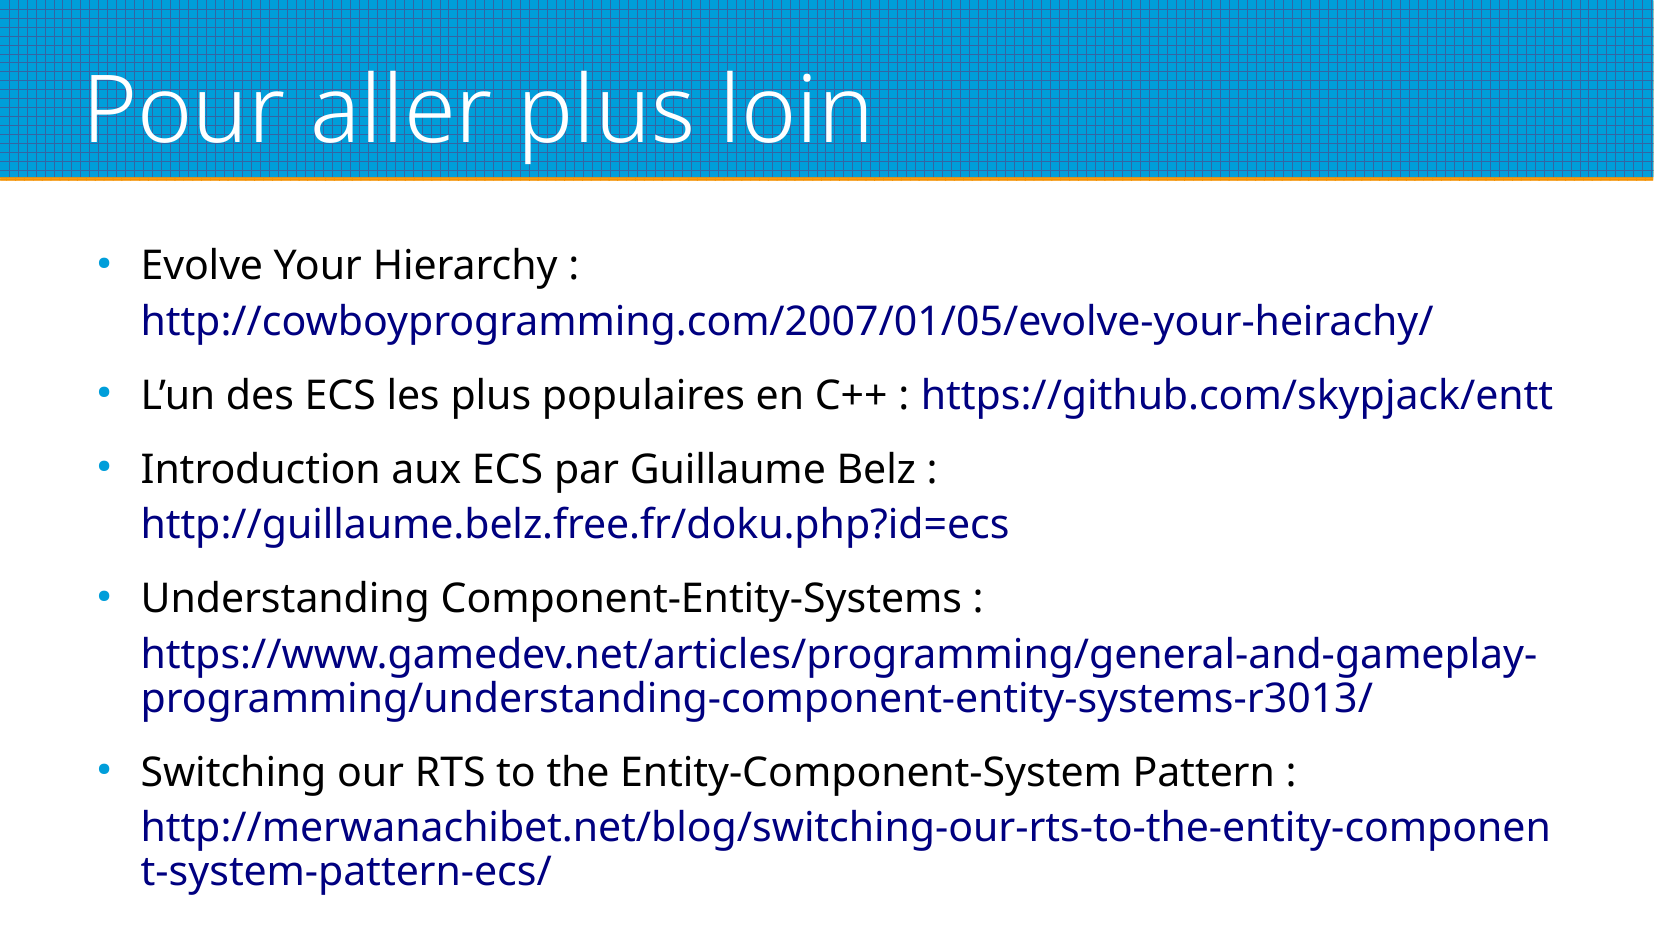

# Pour aller plus loin
Evolve Your Hierarchy :
http://cowboyprogramming.com/2007/01/05/evolve-your-heirachy/
L’un des ECS les plus populaires en C++ : https://github.com/skypjack/entt
Introduction aux ECS par Guillaume Belz :
http://guillaume.belz.free.fr/doku.php?id=ecs
Understanding Component-Entity-Systems :
https://www.gamedev.net/articles/programming/general-and-gameplay-programming/understanding-component-entity-systems-r3013/
Switching our RTS to the Entity-Component-System Pattern :
http://merwanachibet.net/blog/switching-our-rts-to-the-entity-component-system-pattern-ecs/